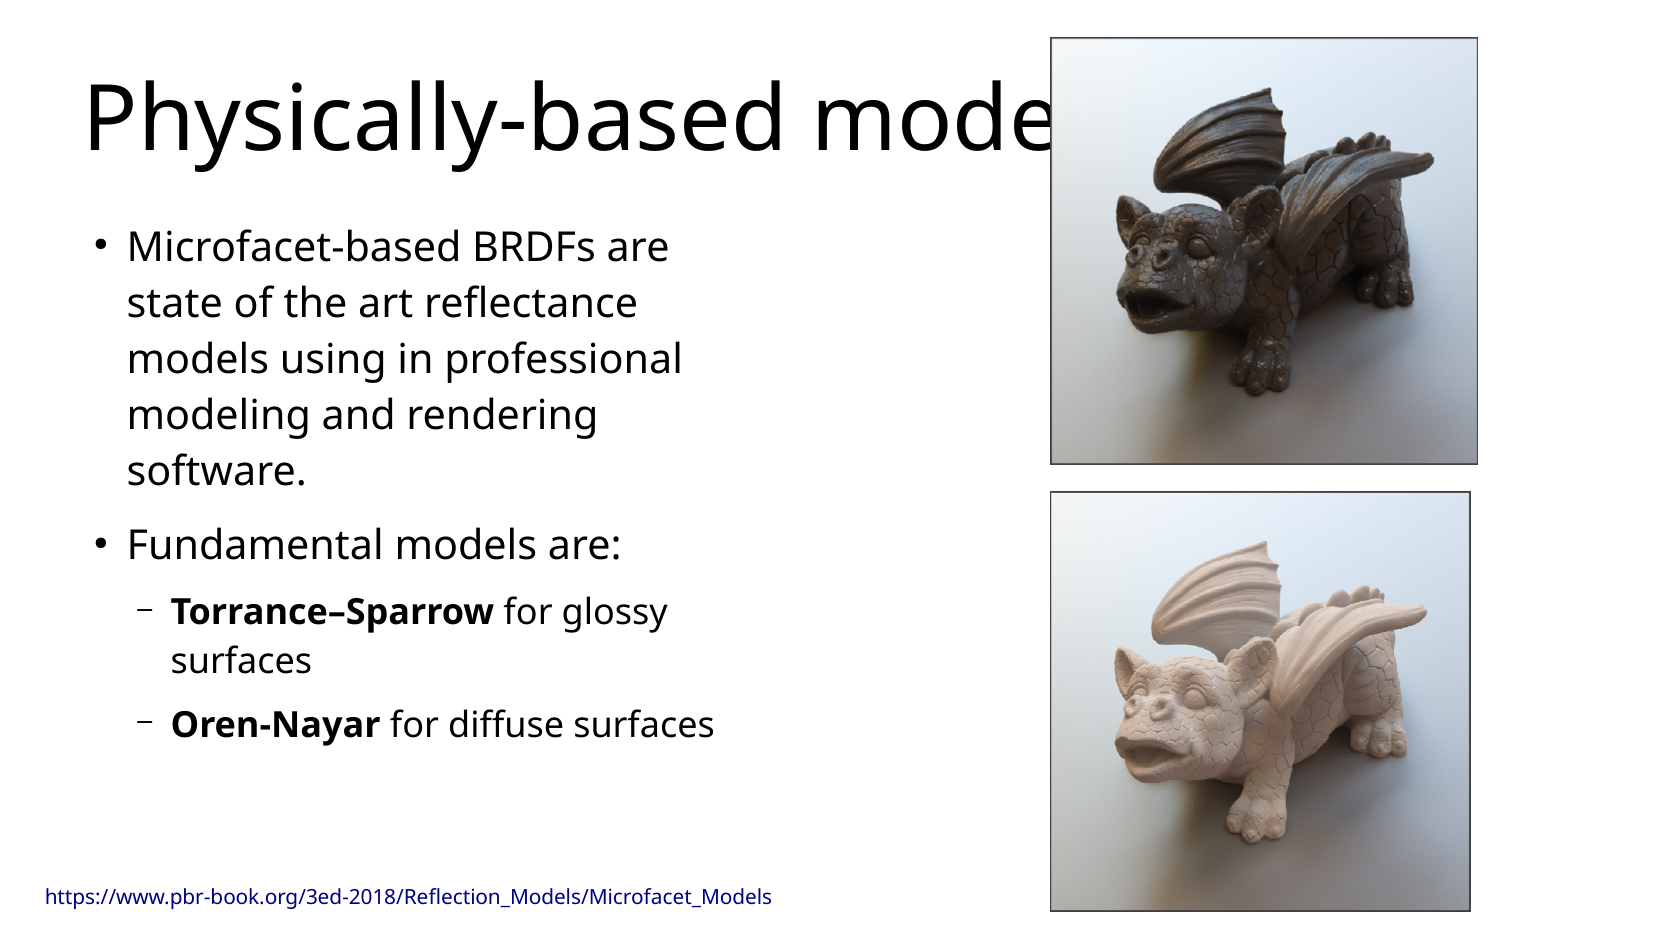

# Physically-based models
Microfacet-based BRDFs are state of the art reflectance models using in professional modeling and rendering software.
Fundamental models are:
Torrance–Sparrow for glossy surfaces
Oren-Nayar for diffuse surfaces
https://www.pbr-book.org/3ed-2018/Reflection_Models/Microfacet_Models